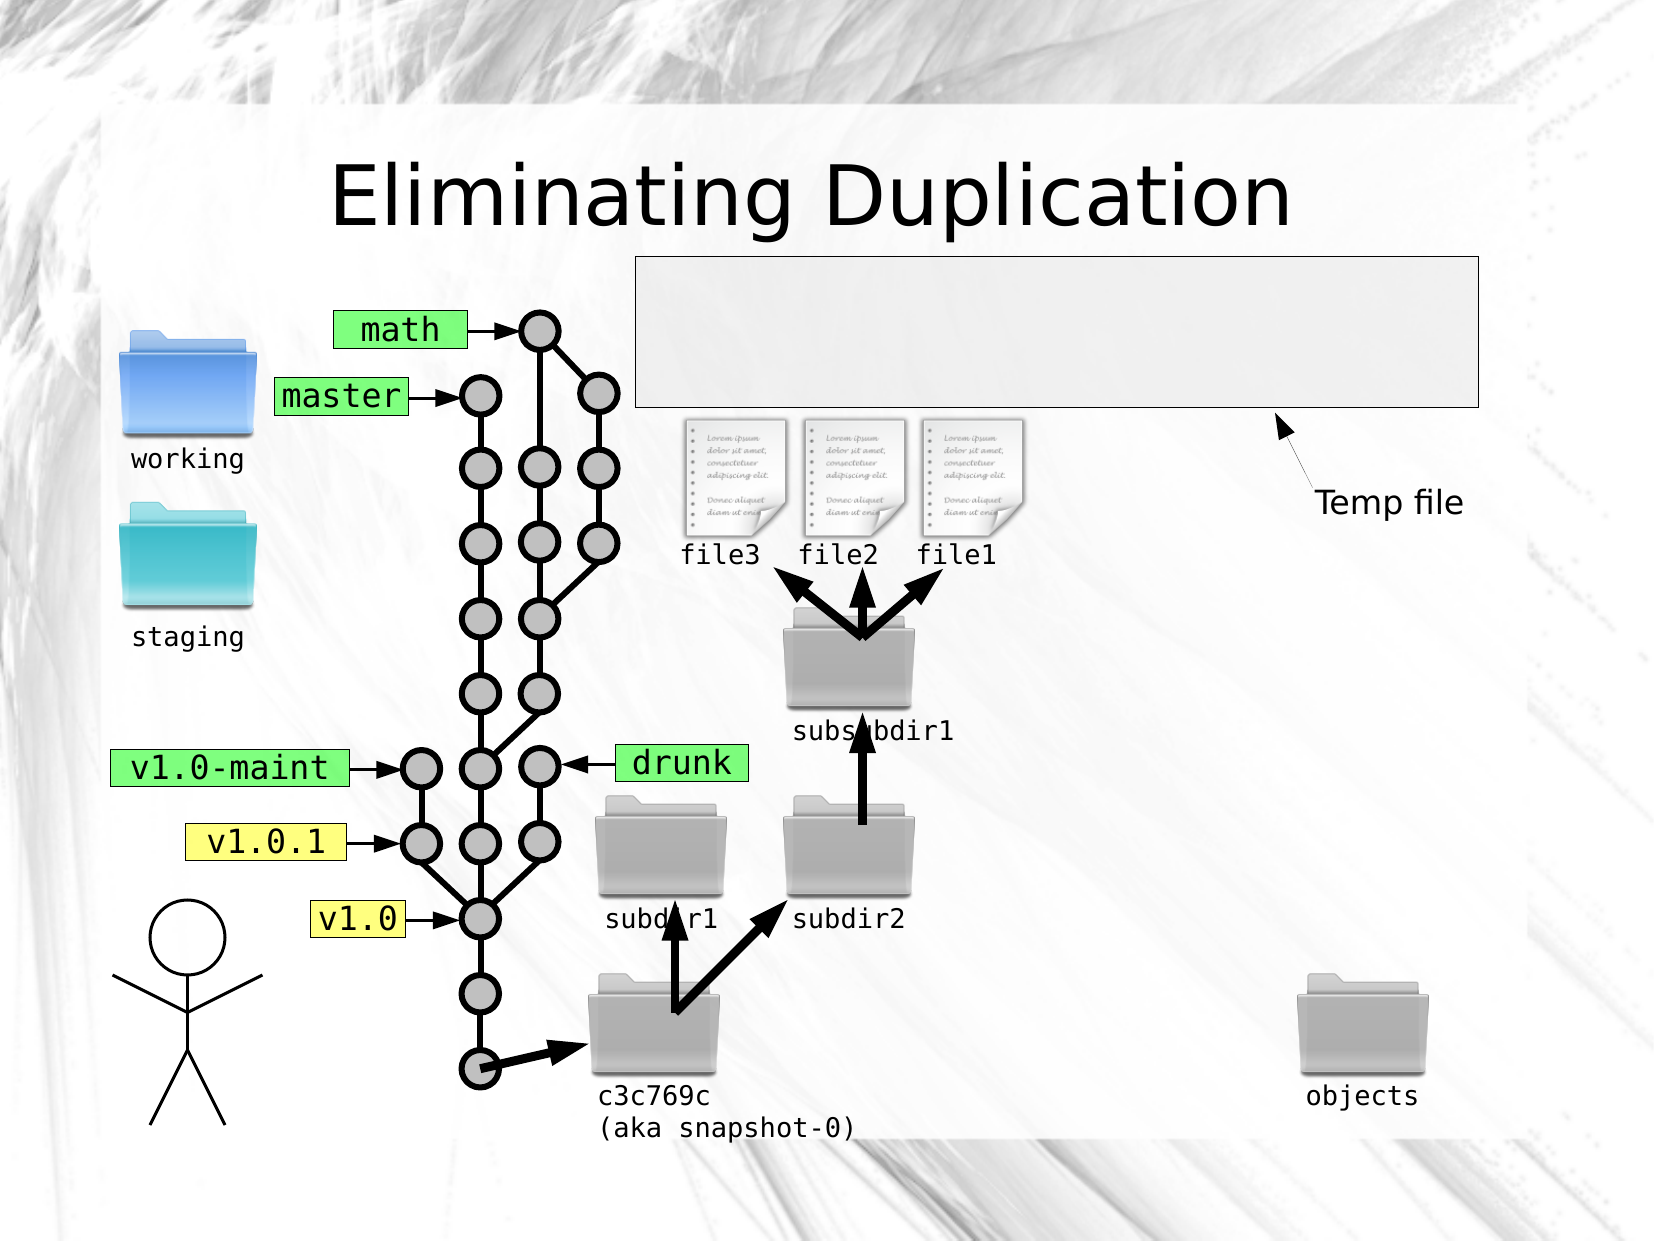

# Eliminating Duplication
math
working
master
file3
file2
file1
Temp file
staging
subsubdir1
drunk
v1.0-maint
subdir1
subdir2
v1.0.1
v1.0
objects
c3c769c
(aka snapshot-0)